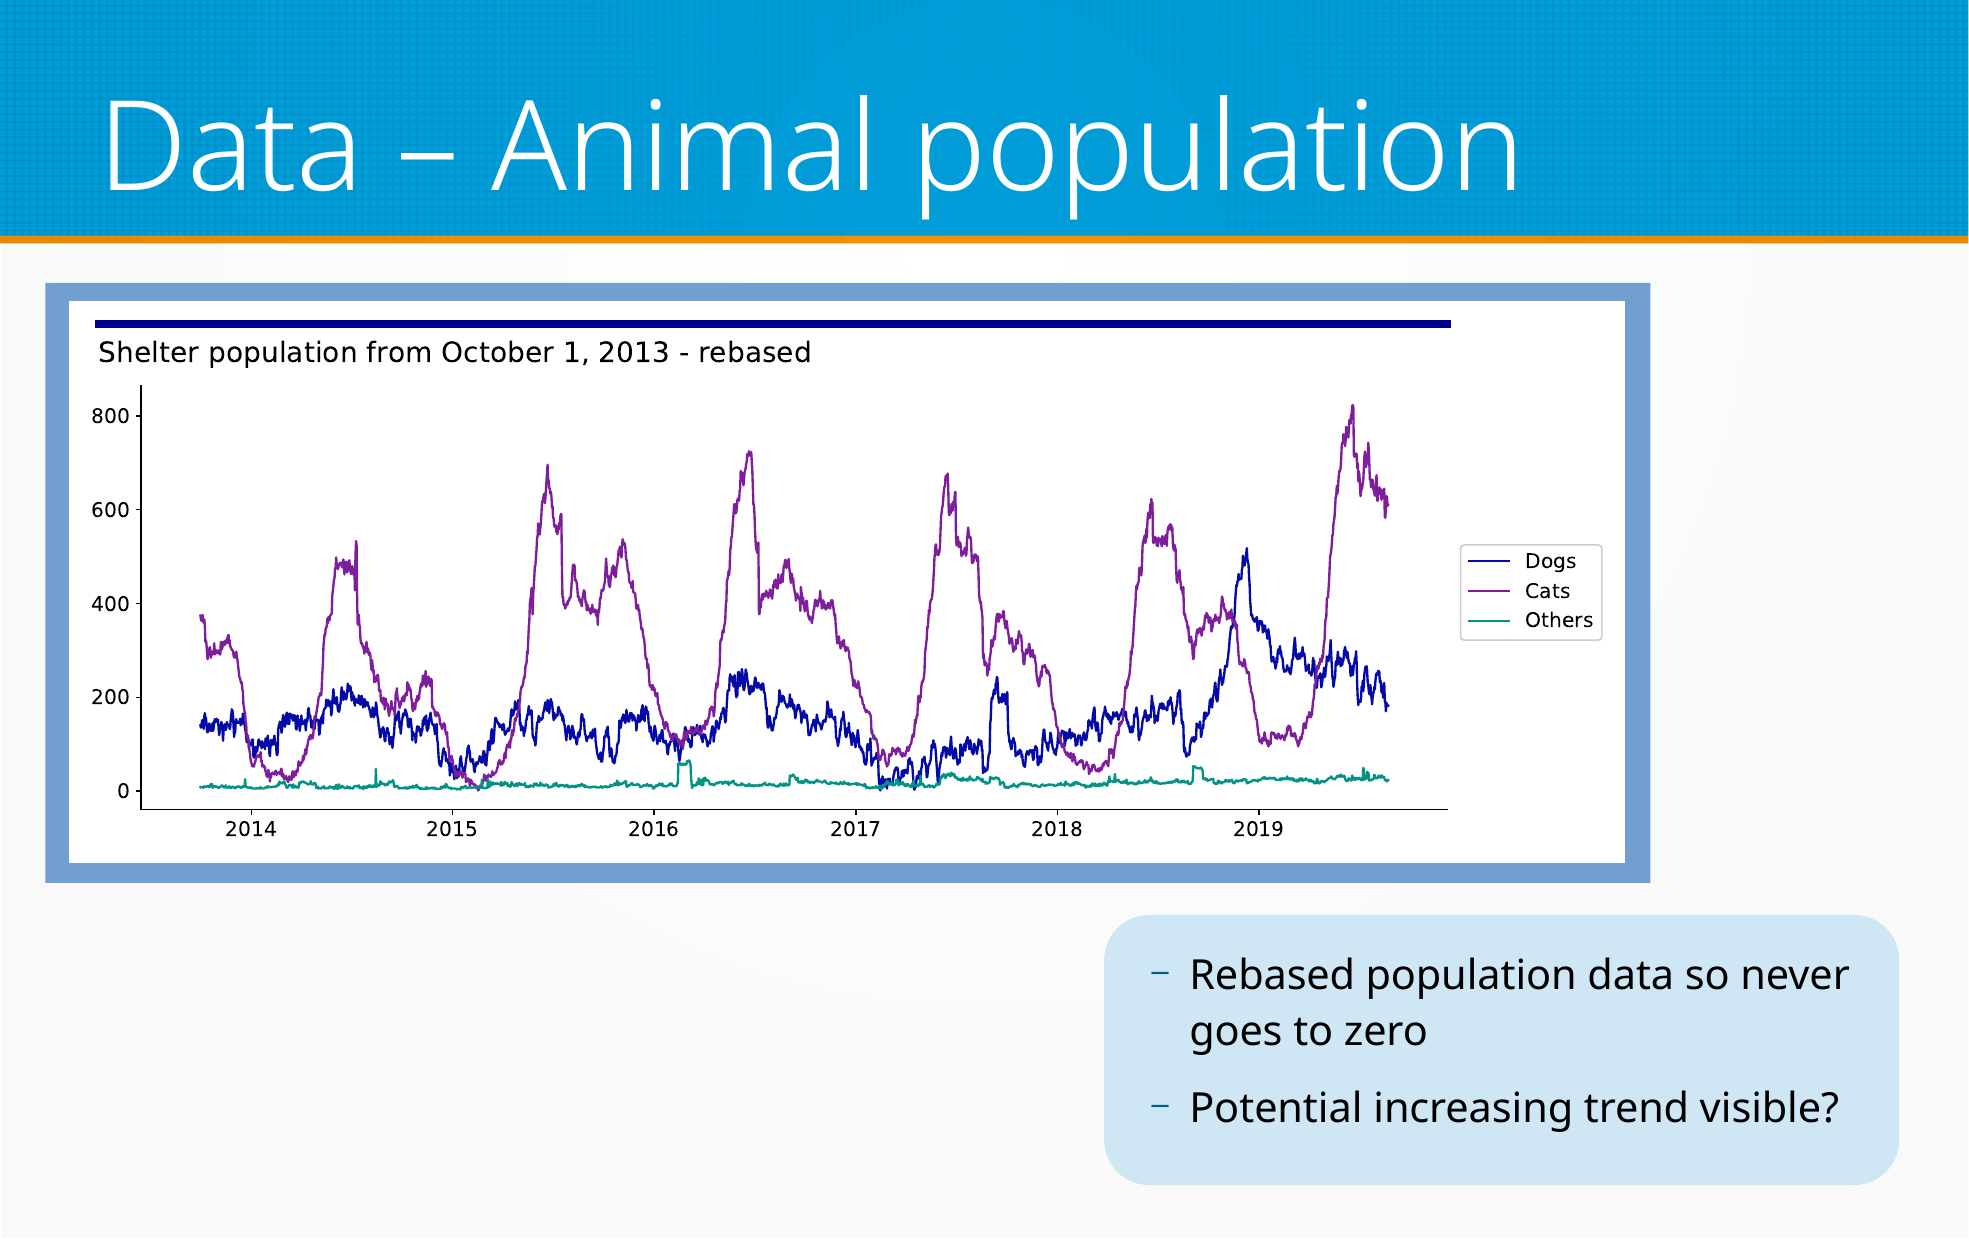

# Data – Animal population
Rebased population data so never goes to zero
Potential increasing trend visible?